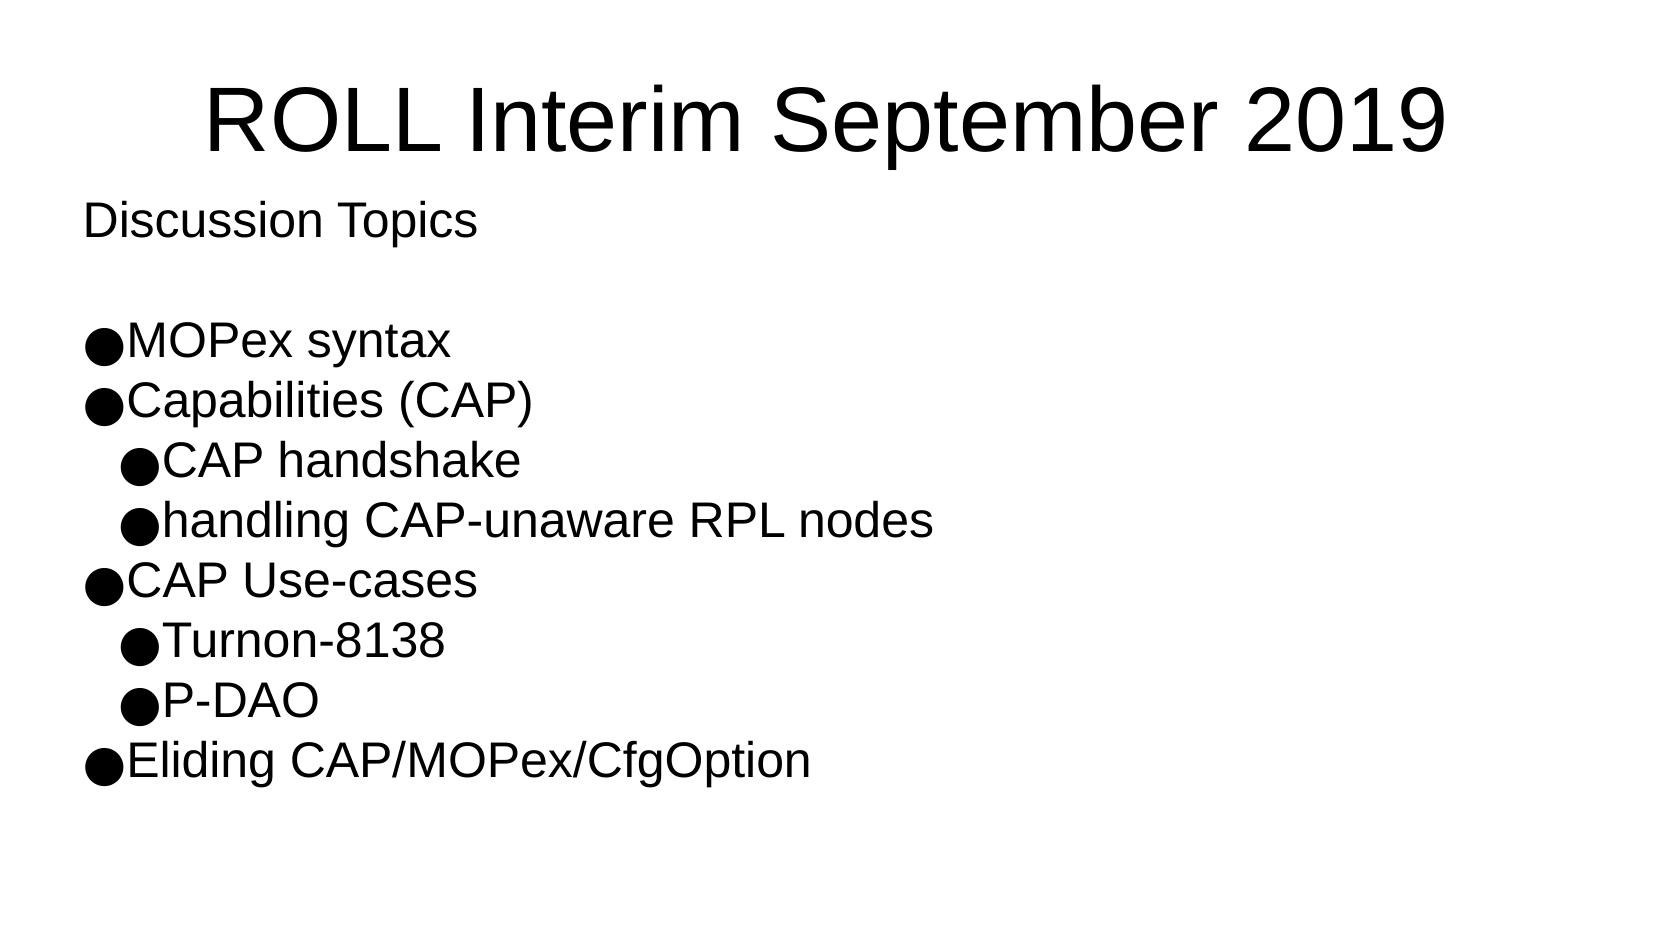

ROLL Interim September 2019
Discussion Topics
MOPex syntax
Capabilities (CAP)
CAP handshake
handling CAP-unaware RPL nodes
CAP Use-cases
Turnon-8138
P-DAO
Eliding CAP/MOPex/CfgOption